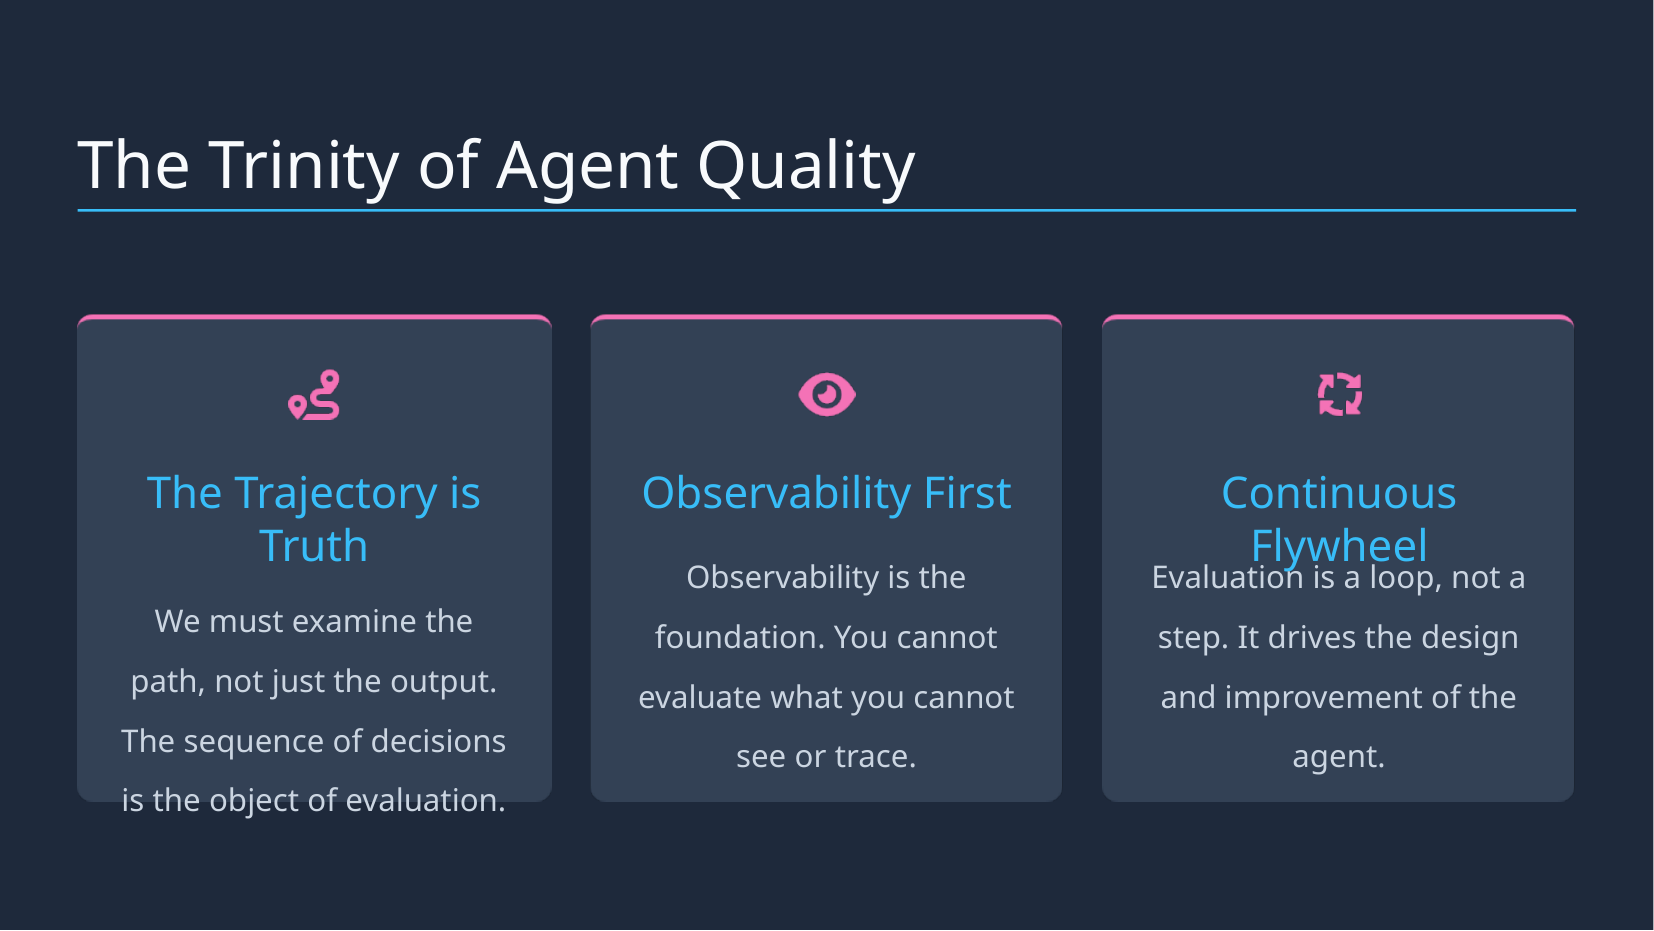

The Trinity of Agent Quality
The Trajectory is Truth
Observability First
Continuous Flywheel
Observability is the foundation. You cannot evaluate what you cannot see or trace.
Evaluation is a loop, not a step. It drives the design and improvement of the agent.
We must examine the path, not just the output. The sequence of decisions is the object of evaluation.